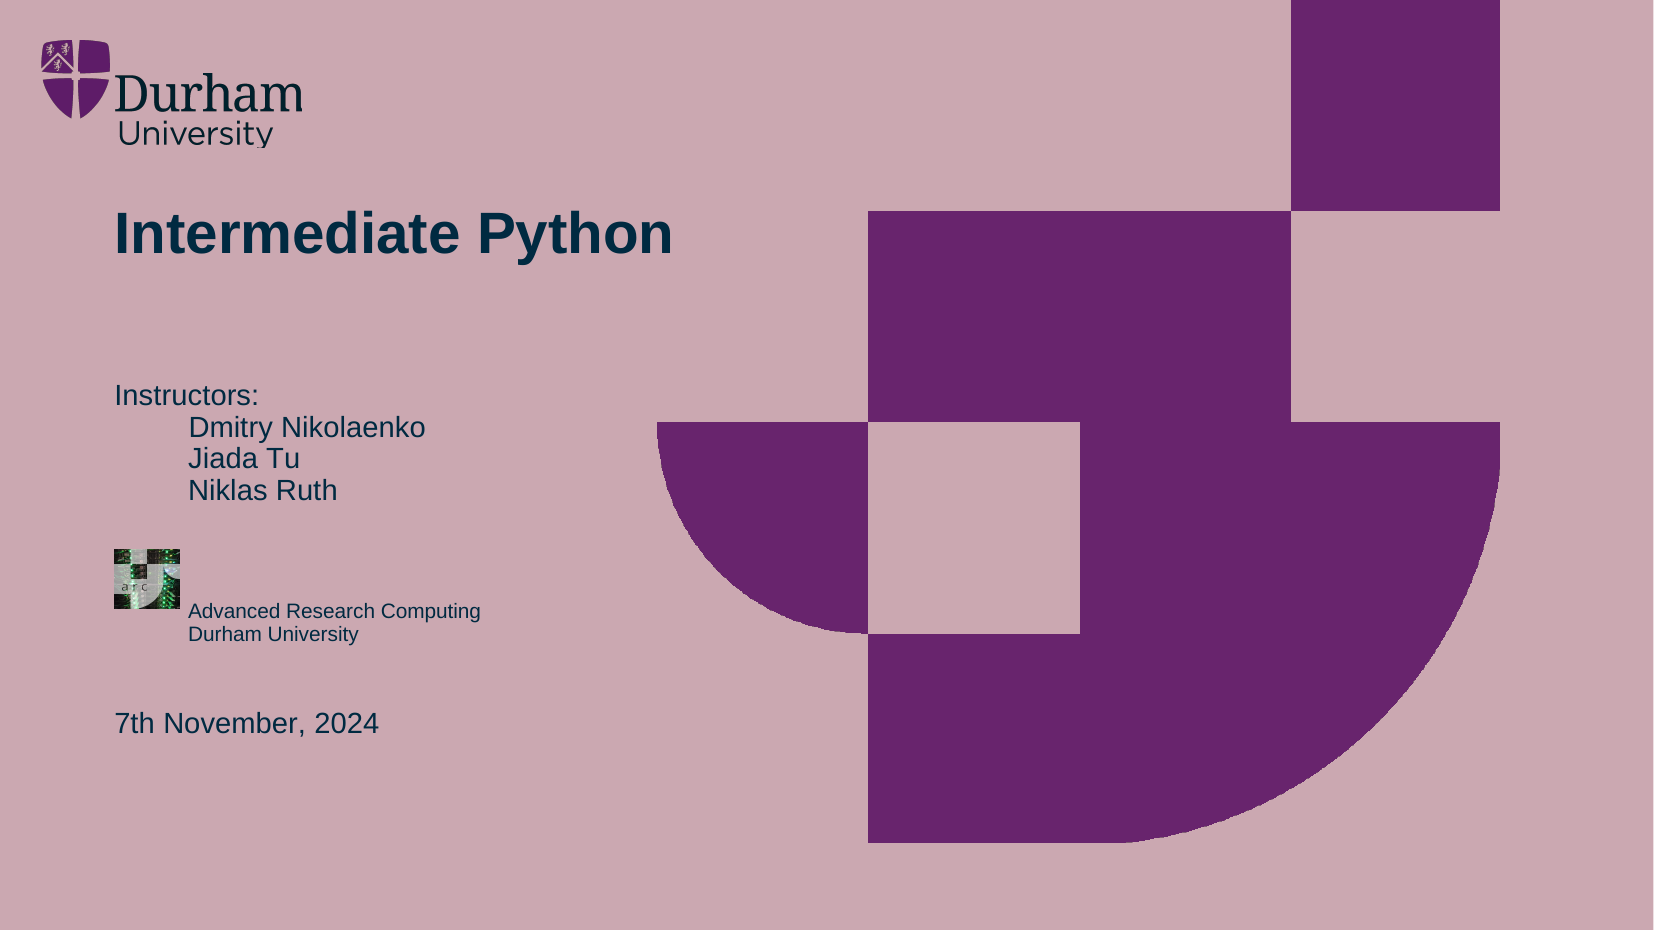

Intermediate Python
Instructors:
 Dmitry Nikolaenko
	Jiada Tu
	Niklas Ruth
	Advanced Research Computing
	Durham University
7th November, 2024